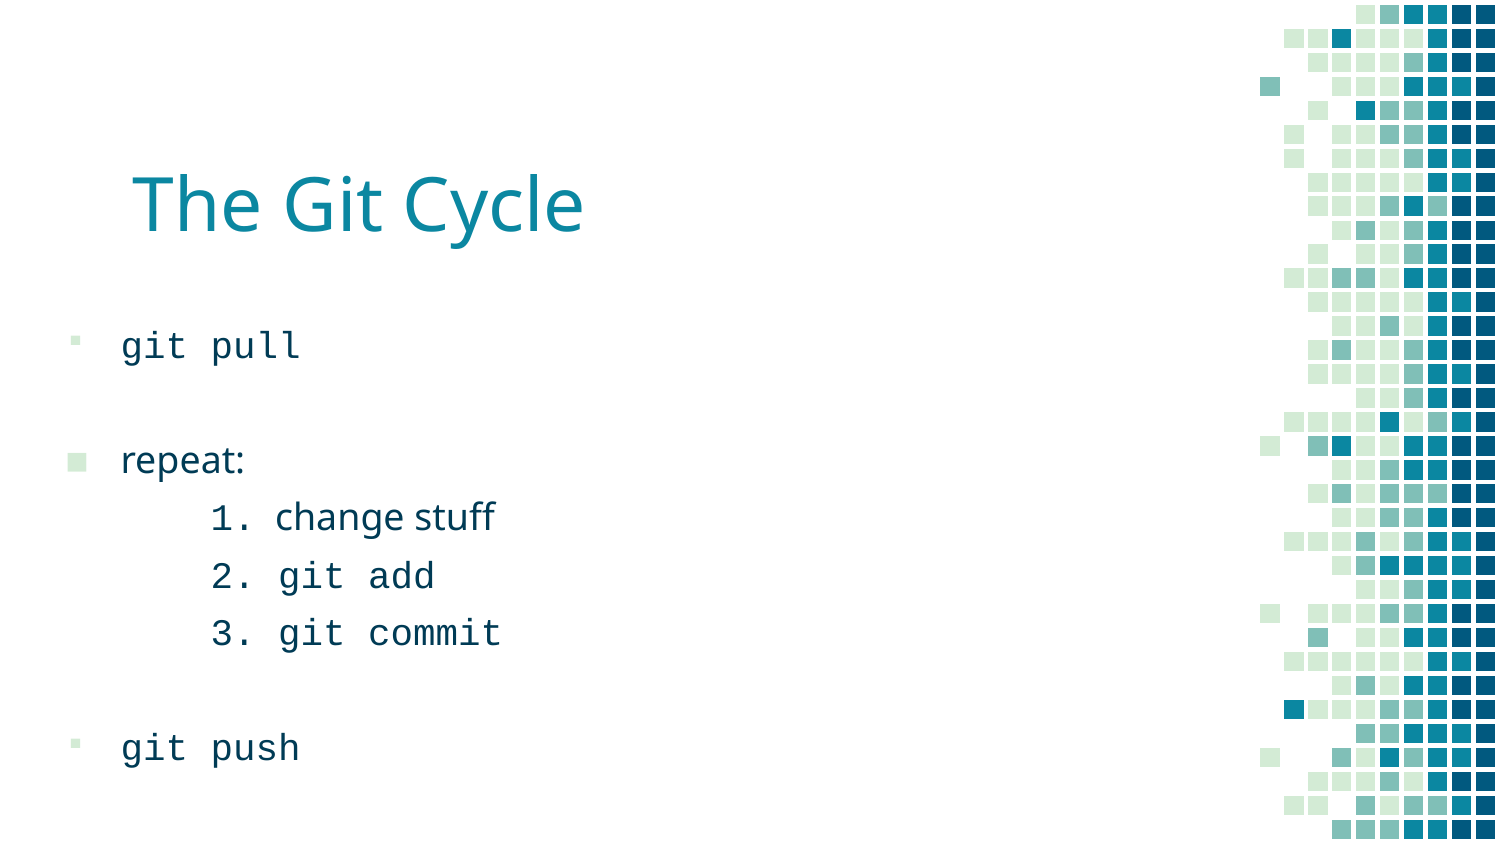

# The Git Cycle
git pull
repeat:
 1. change stuff
 2. git add
 3. git commit
git push